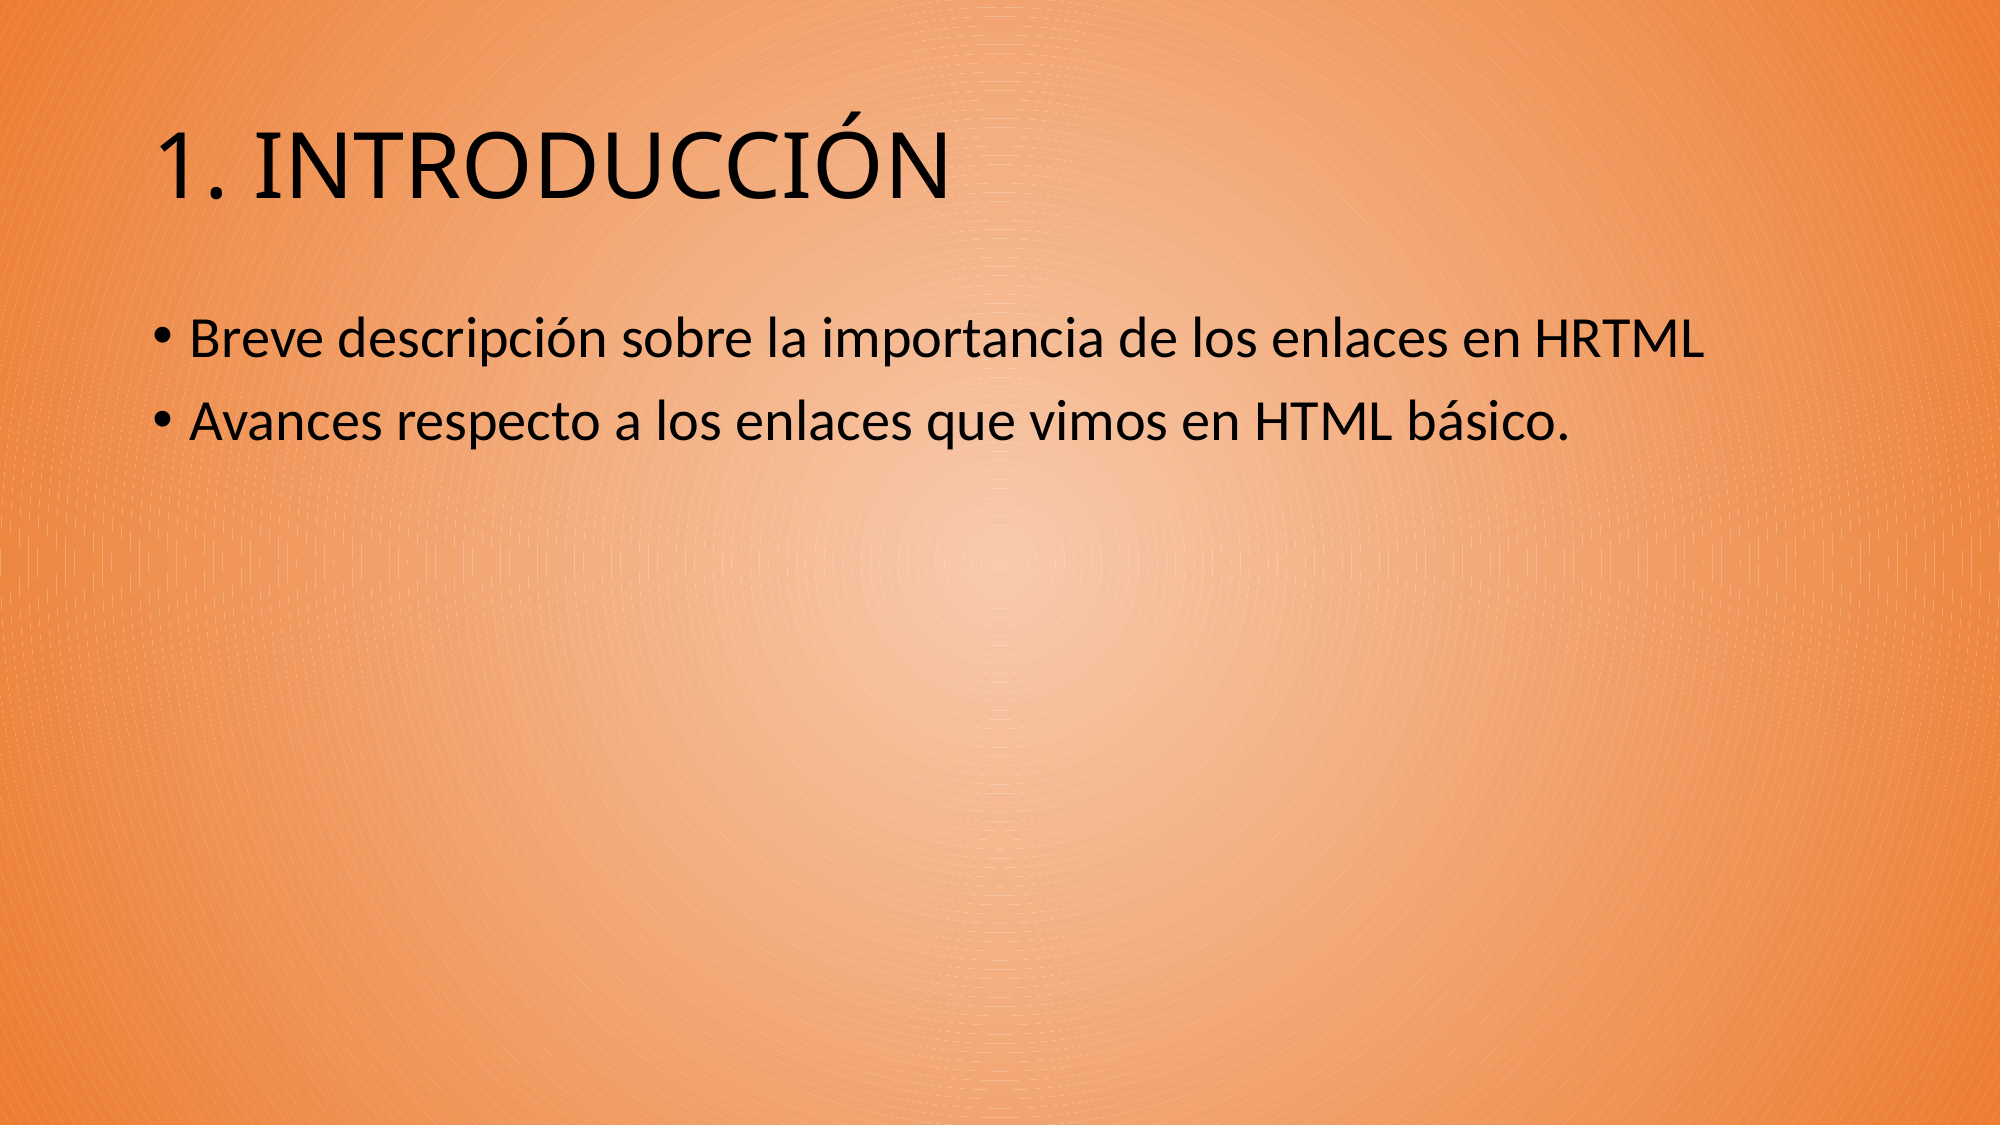

# 1. INTRODUCCIÓN
Breve descripción sobre la importancia de los enlaces en HRTML
Avances respecto a los enlaces que vimos en HTML básico.